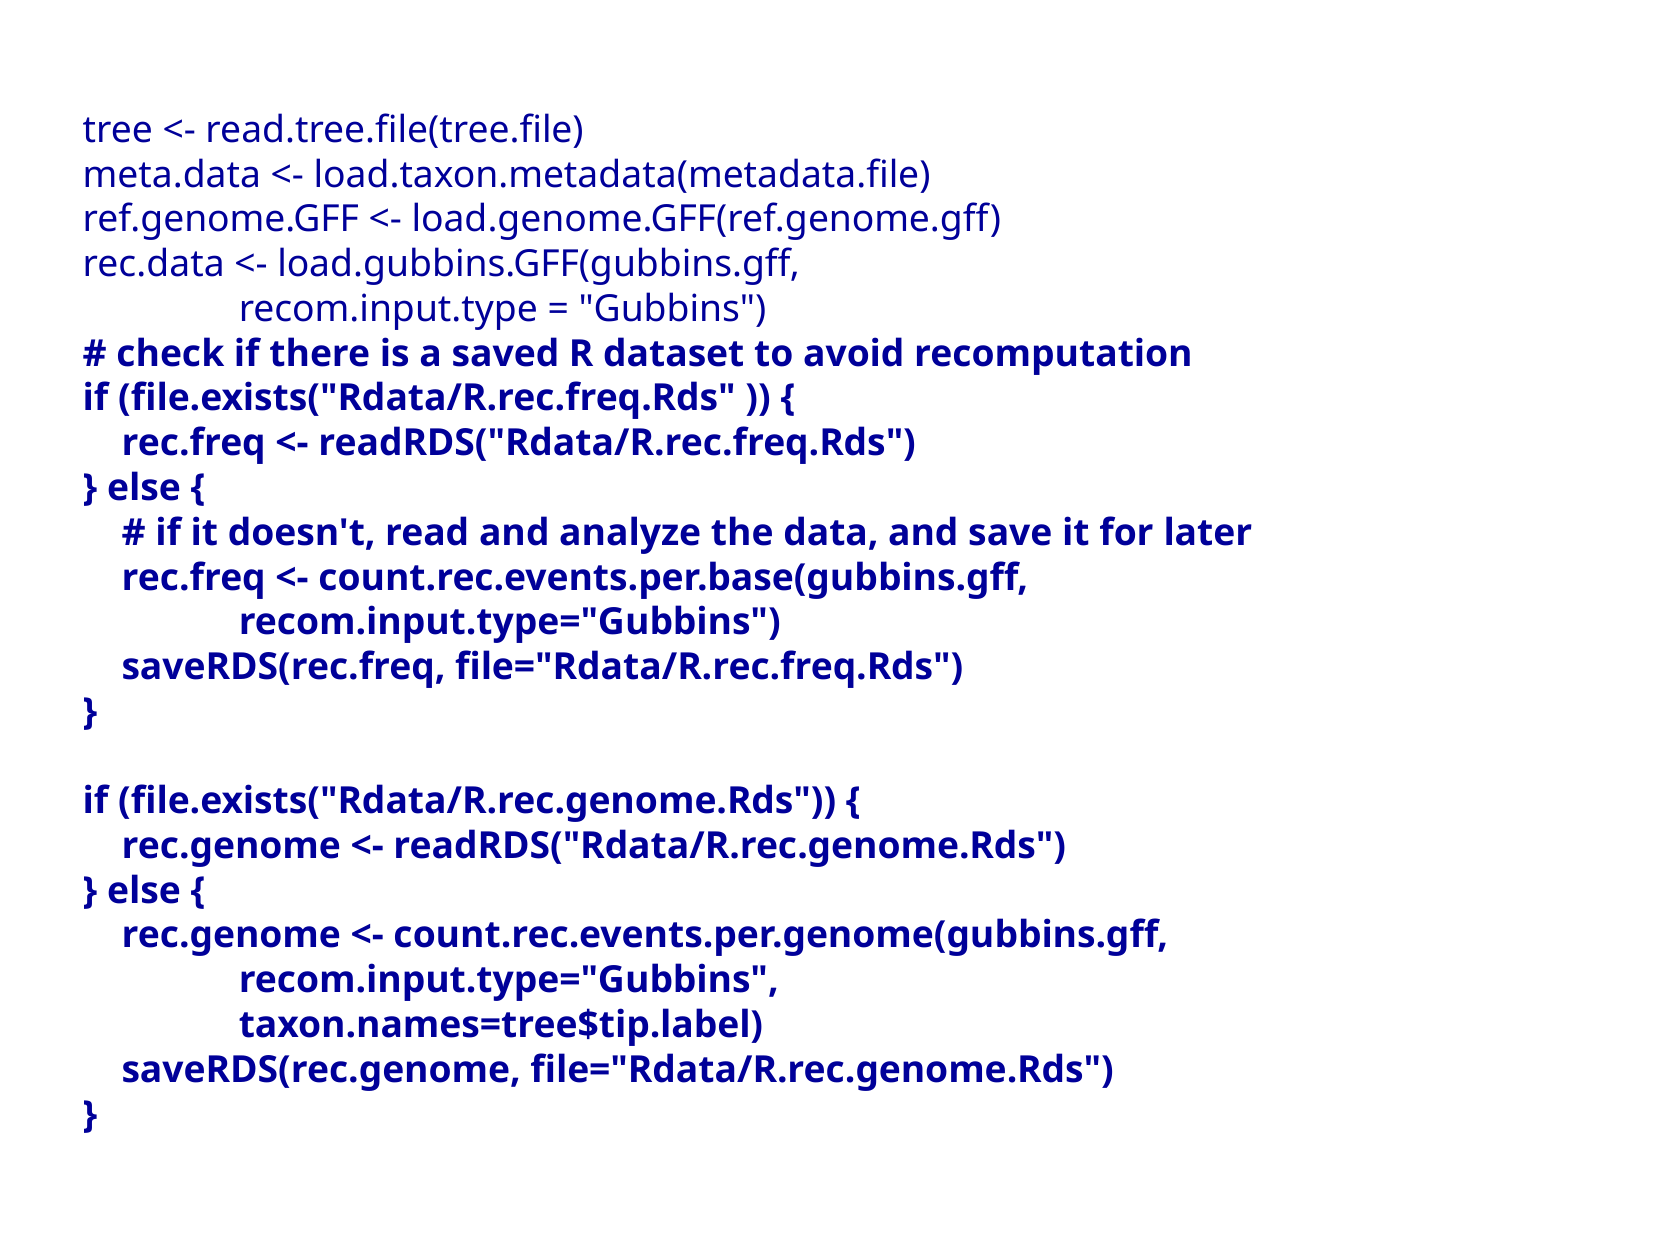

tree <- read.tree.file(tree.file)
meta.data <- load.taxon.metadata(metadata.file)
ref.genome.GFF <- load.genome.GFF(ref.genome.gff)
rec.data <- load.gubbins.GFF(gubbins.gff,
 recom.input.type = "Gubbins")
# check if there is a saved R dataset to avoid recomputation
if (file.exists("Rdata/R.rec.freq.Rds" )) {
 rec.freq <- readRDS("Rdata/R.rec.freq.Rds")
} else {
 # if it doesn't, read and analyze the data, and save it for later
 rec.freq <- count.rec.events.per.base(gubbins.gff,
 recom.input.type="Gubbins")
 saveRDS(rec.freq, file="Rdata/R.rec.freq.Rds")
}
if (file.exists("Rdata/R.rec.genome.Rds")) {
 rec.genome <- readRDS("Rdata/R.rec.genome.Rds")
} else {
 rec.genome <- count.rec.events.per.genome(gubbins.gff,
 recom.input.type="Gubbins",
 taxon.names=tree$tip.label)
 saveRDS(rec.genome, file="Rdata/R.rec.genome.Rds")
}